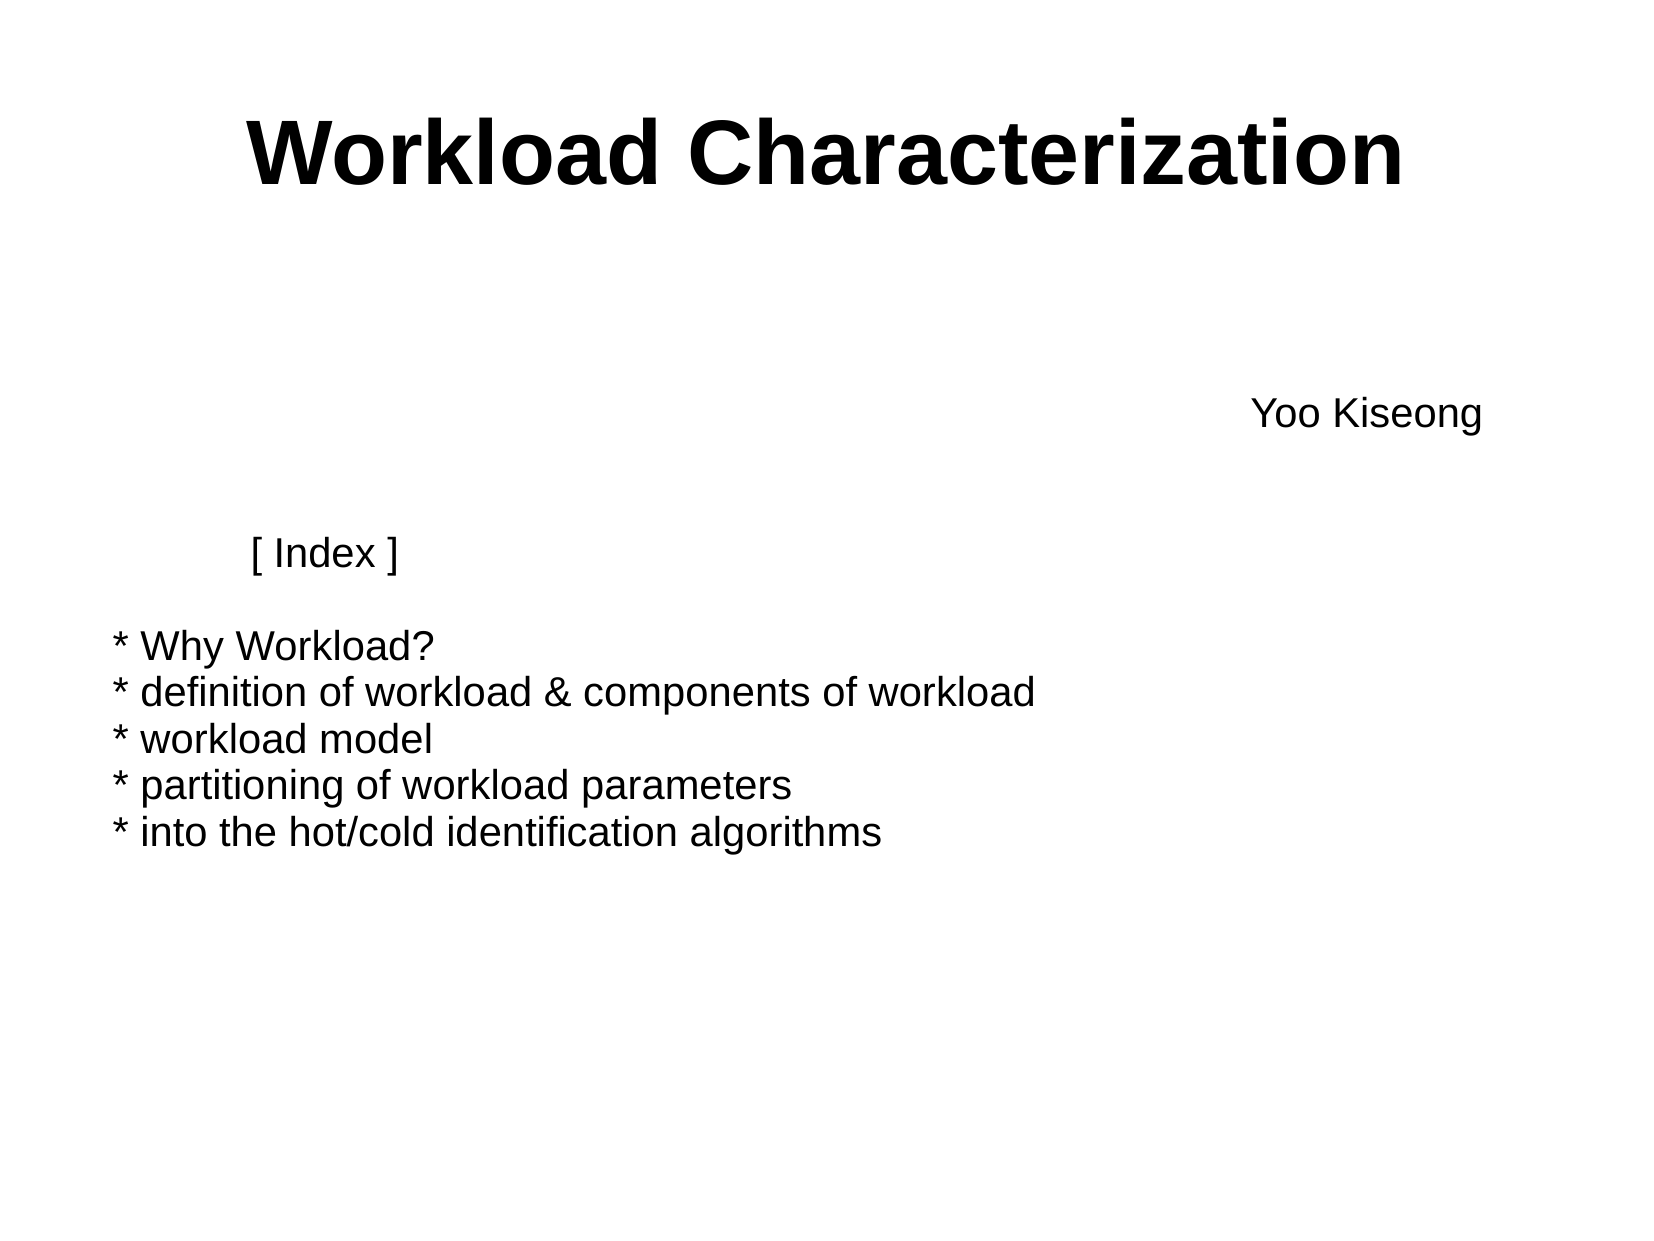

Yoo Kiseong
 [ Index ]
* Why Workload?
* definition of workload & components of workload
* workload model
* partitioning of workload parameters
* into the hot/cold identification algorithms
# Workload Characterization